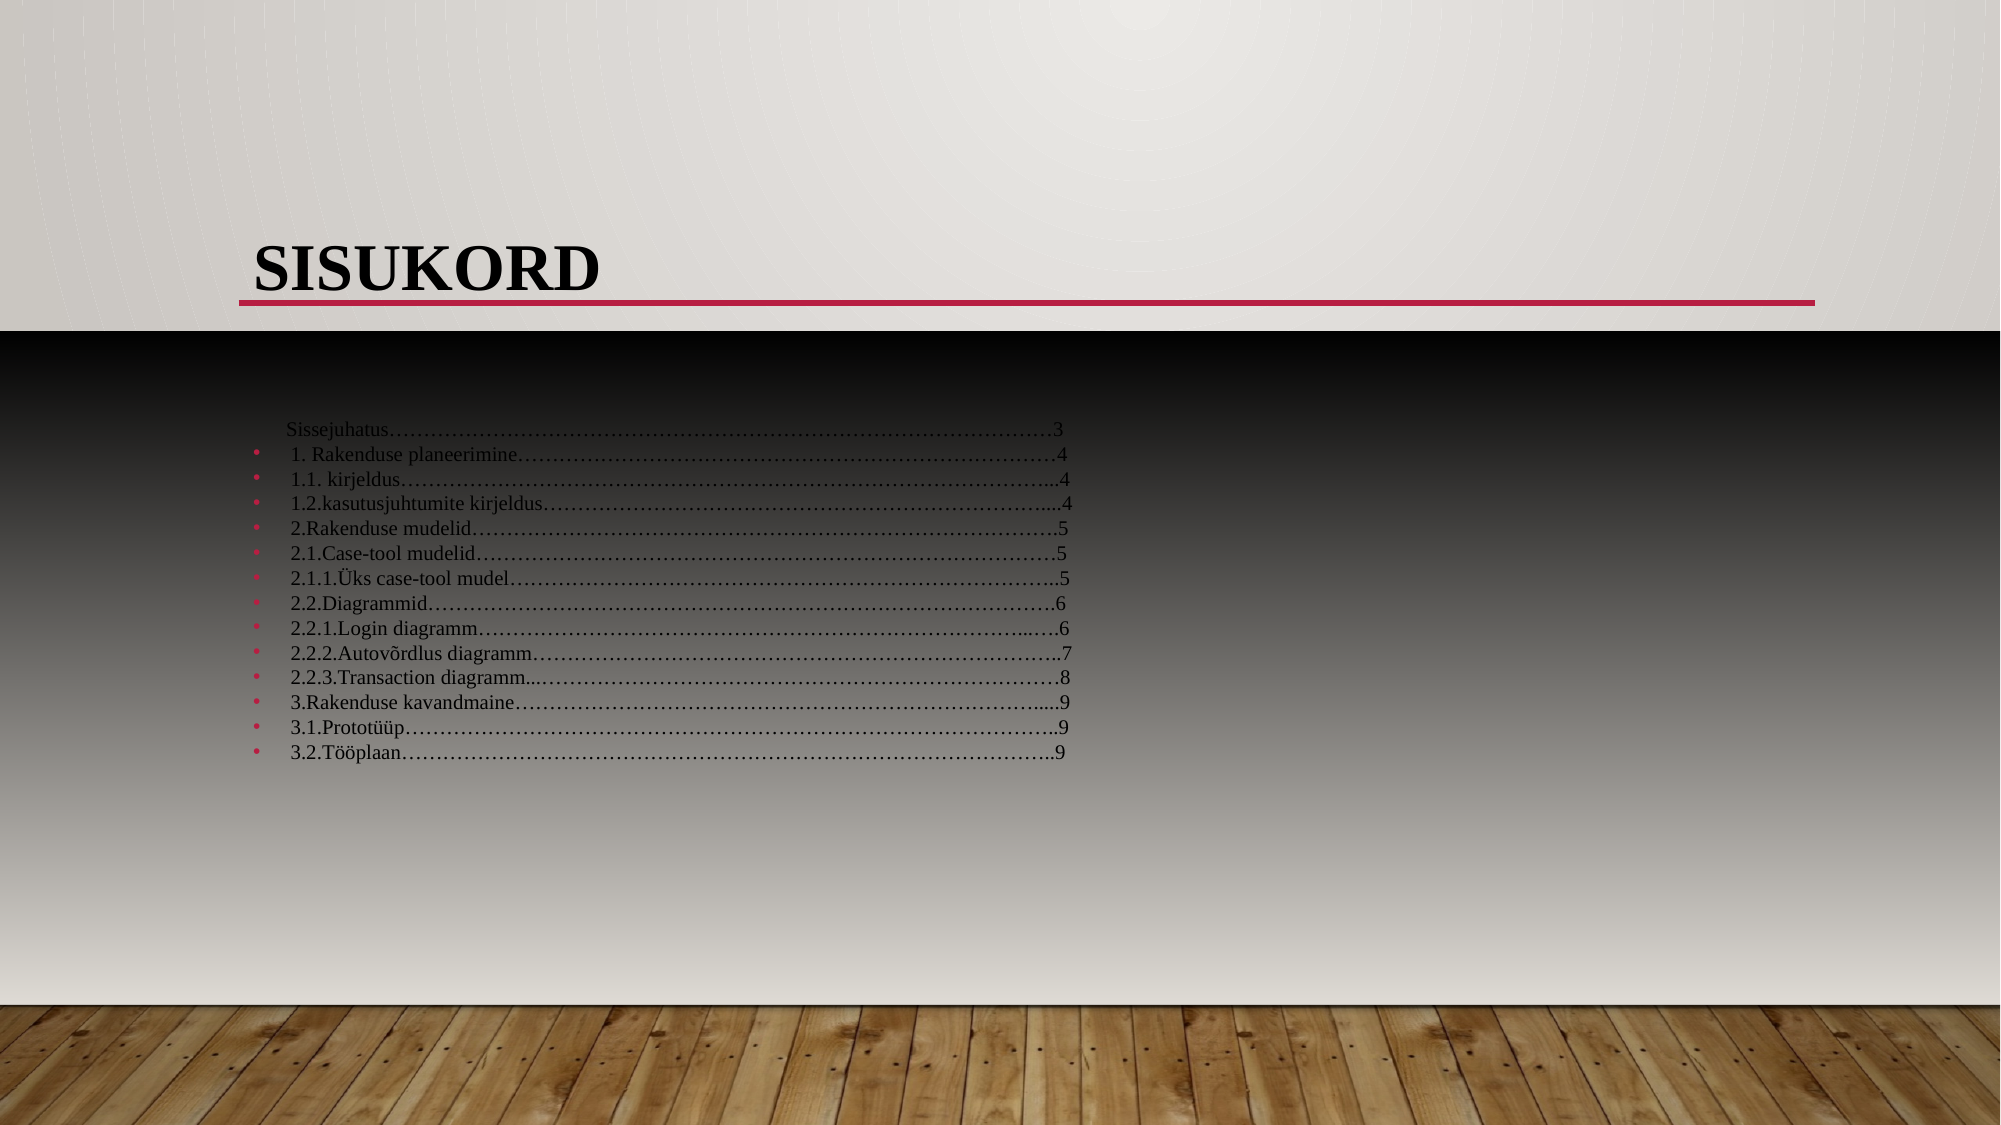

# SISUKORD
 Sissejuhatus……………………………………………………………………………………3
1. Rakenduse planeerimine……………………………………………………………………4
1.1. kirjeldus…………………………………………………………………………………...4
1.2.kasutusjuhtumite kirjeldus………………………………………………………………....4
2.Rakenduse mudelid………………………………………………………………………….5
2.1.Case-tool mudelid…………………………………………………………………………5
2.1.1.Üks case-tool mudel……………………………………………………………………..5
2.2.Diagrammid……………………………………………………………………………….6
2.2.1.Login diagramm……………………………………………………………………...….6
2.2.2.Autovõrdlus diagramm…………………………………………………………………..7
2.2.3.Transaction diagramm...…………………………………………………………………8
3.Rakenduse kavandmaine………………………………………………………………….....9
3.1.Prototüüp…………………………………………………………………………………..9
3.2.Tööplaan…………………………………………………………………………………..9